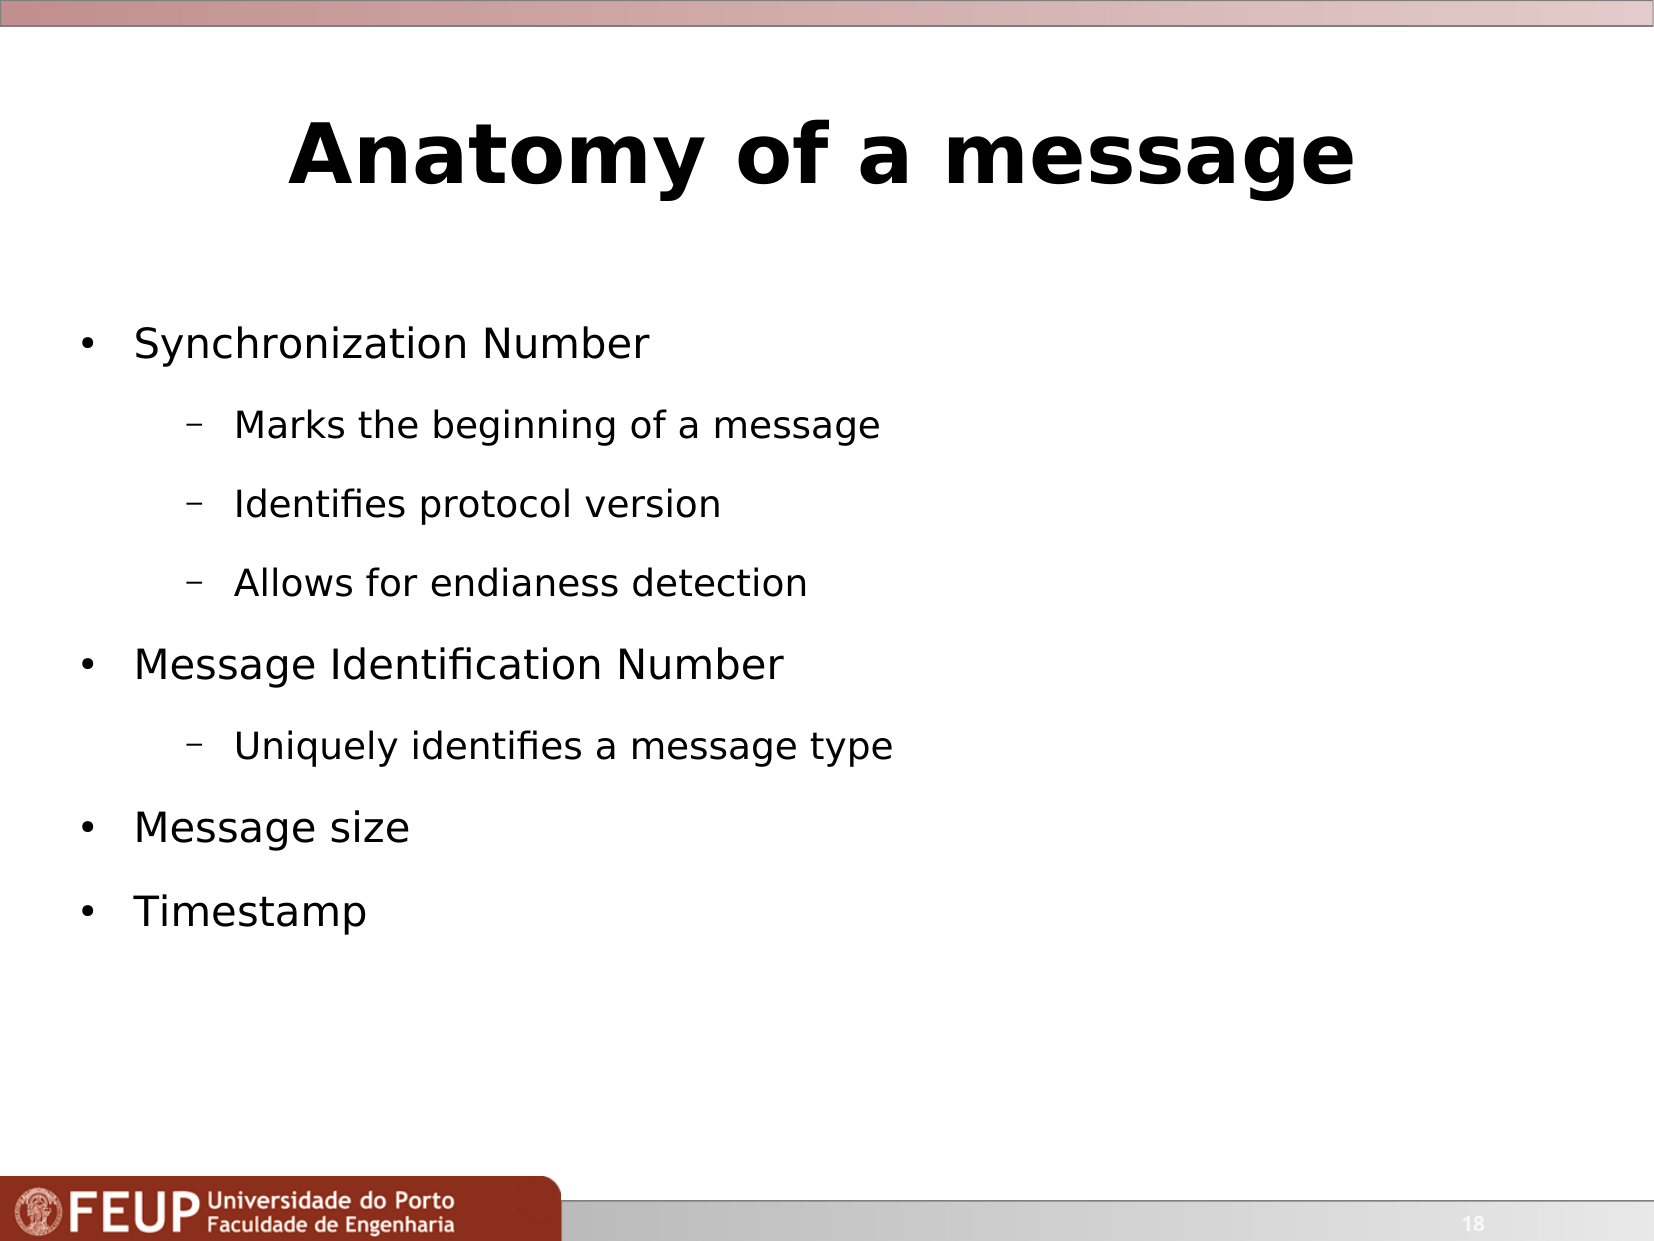

# Anatomy of a message
Synchronization Number
Marks the beginning of a message
Identifies protocol version
Allows for endianess detection
Message Identification Number
Uniquely identifies a message type
Message size
Timestamp